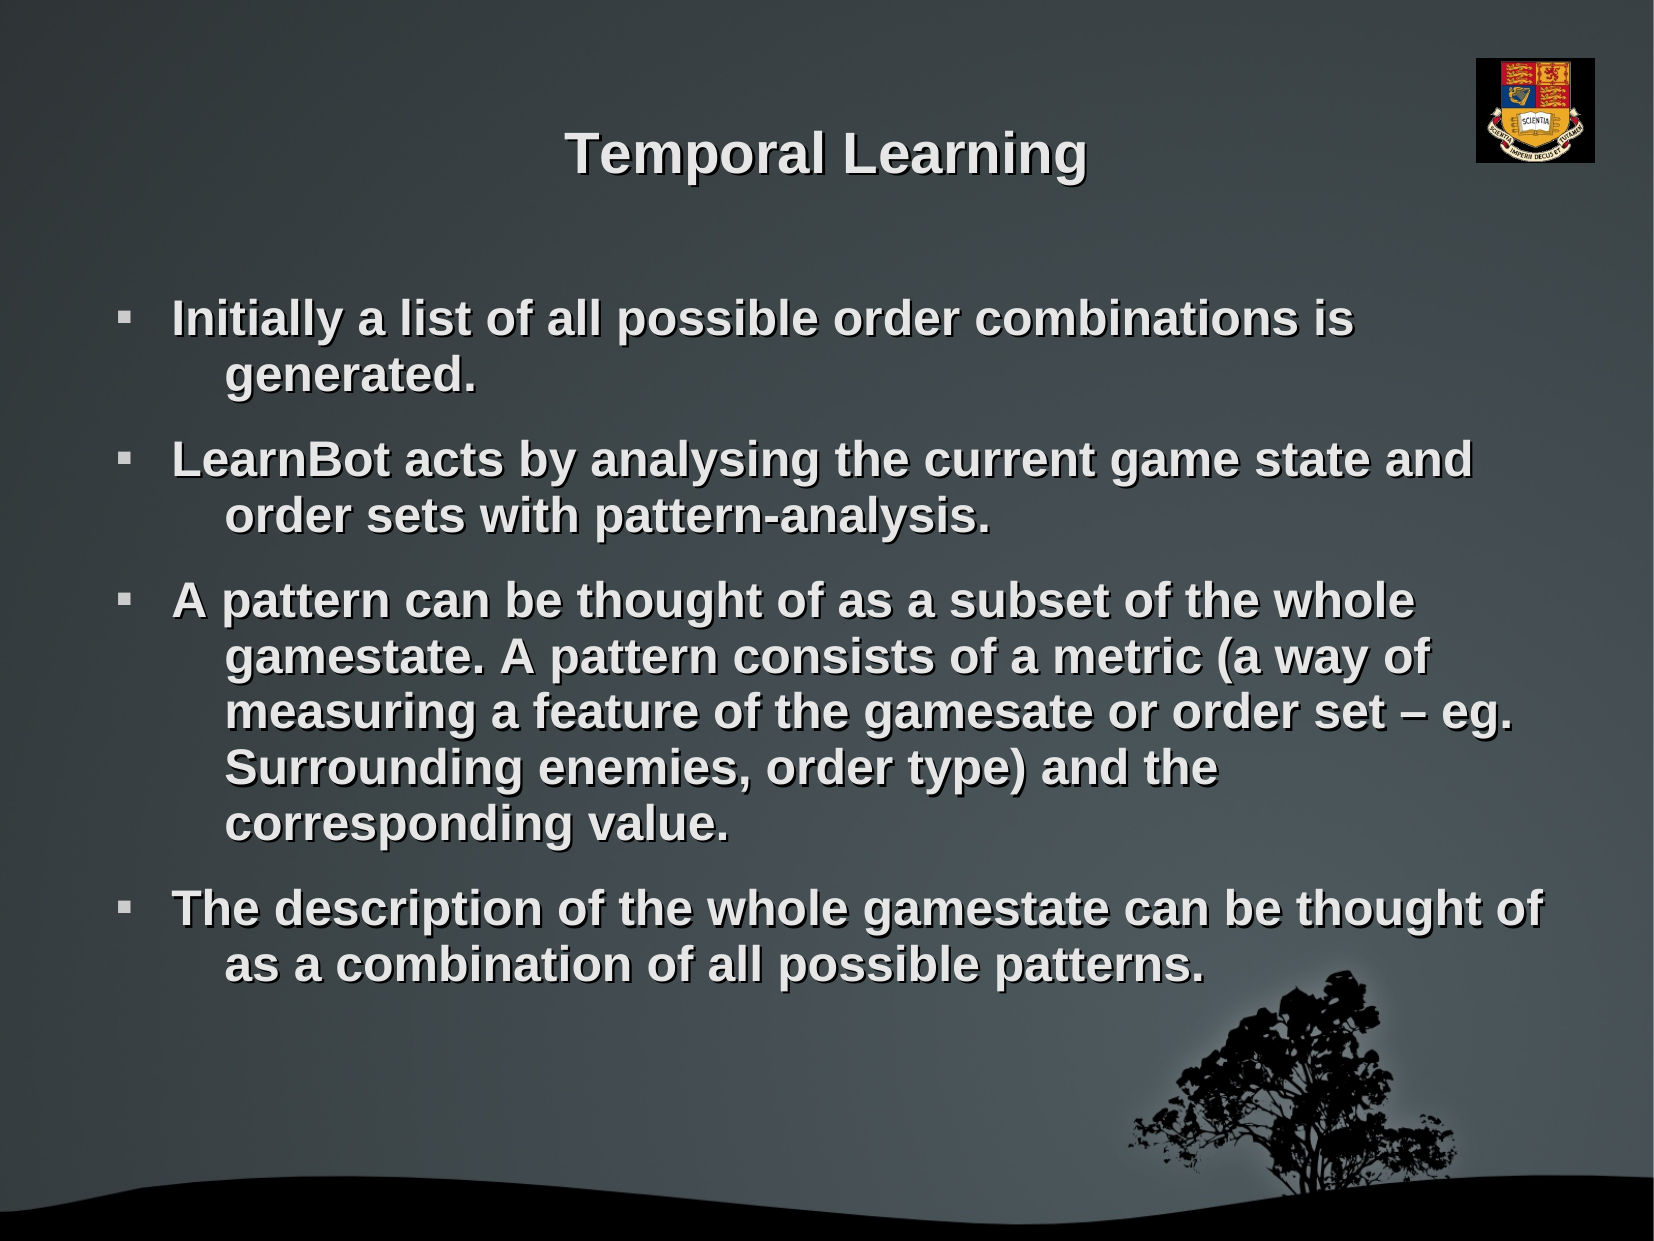

# Temporal Learning
Initially a list of all possible order combinations is generated.
LearnBot acts by analysing the current game state and order sets with pattern-analysis.
A pattern can be thought of as a subset of the whole gamestate. A pattern consists of a metric (a way of measuring a feature of the gamesate or order set – eg. Surrounding enemies, order type) and the corresponding value.
The description of the whole gamestate can be thought of as a combination of all possible patterns.